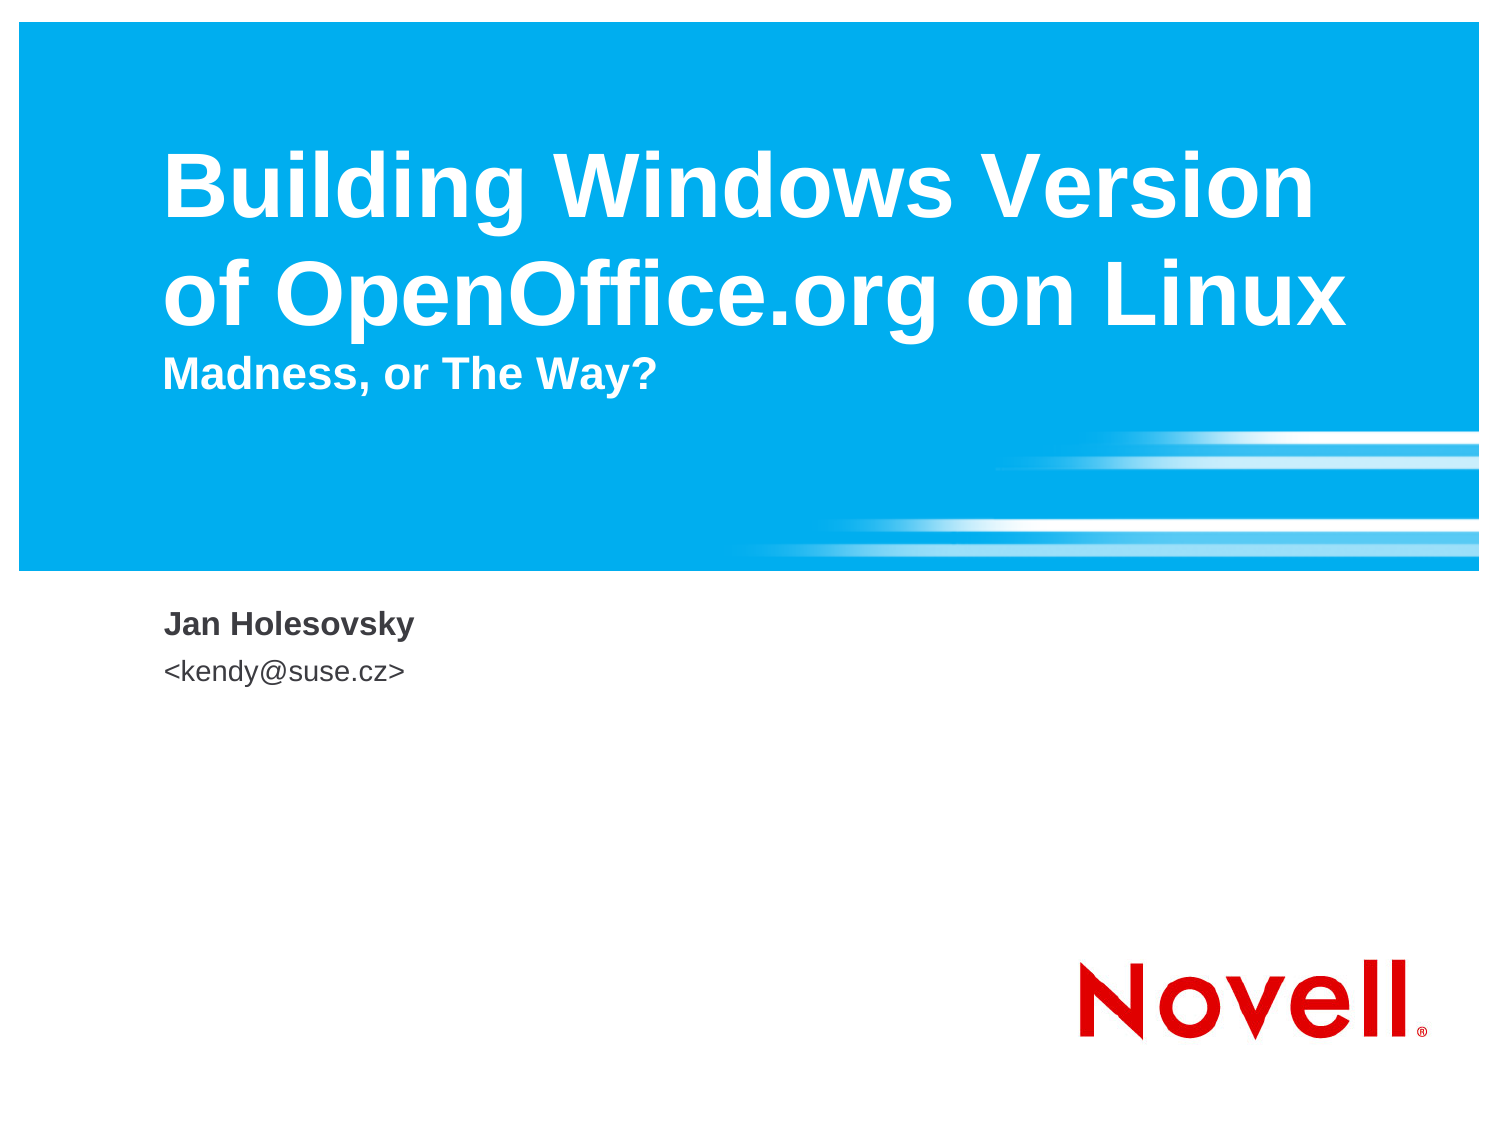

# Building Windows Version of OpenOffice.org on Linux Madness, or The Way?
Jan Holesovsky
<kendy@suse.cz>